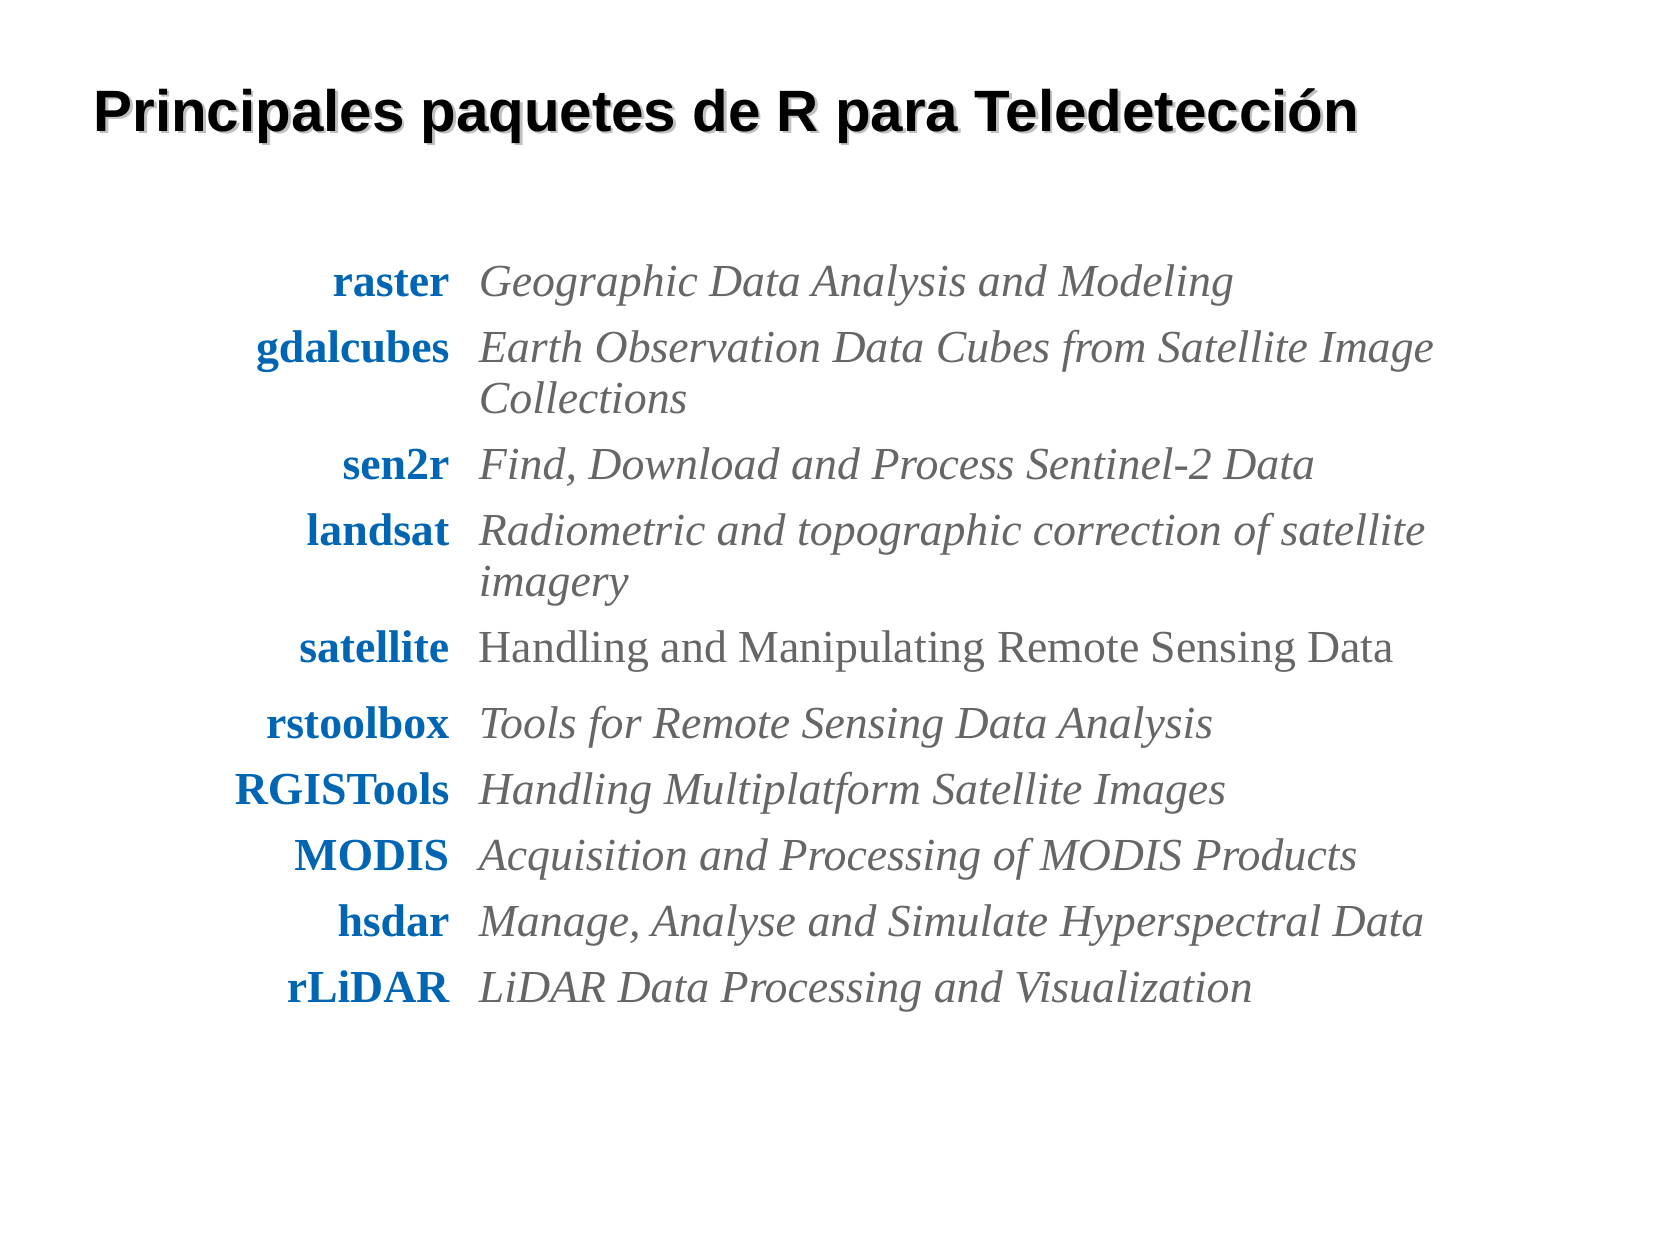

Principales paquetes de R para Teledetección
| raster | Geographic Data Analysis and Modeling |
| --- | --- |
| gdalcubes | Earth Observation Data Cubes from Satellite Image Collections |
| sen2r | Find, Download and Process Sentinel-2 Data |
| landsat | Radiometric and topographic correction of satellite imagery |
| satellite | Handling and Manipulating Remote Sensing Data |
| rstoolbox | Tools for Remote Sensing Data Analysis |
| RGISTools | Handling Multiplatform Satellite Images |
| MODIS | Acquisition and Processing of MODIS Products |
| hsdar | Manage, Analyse and Simulate Hyperspectral Data |
| rLiDAR | LiDAR Data Processing and Visualization |